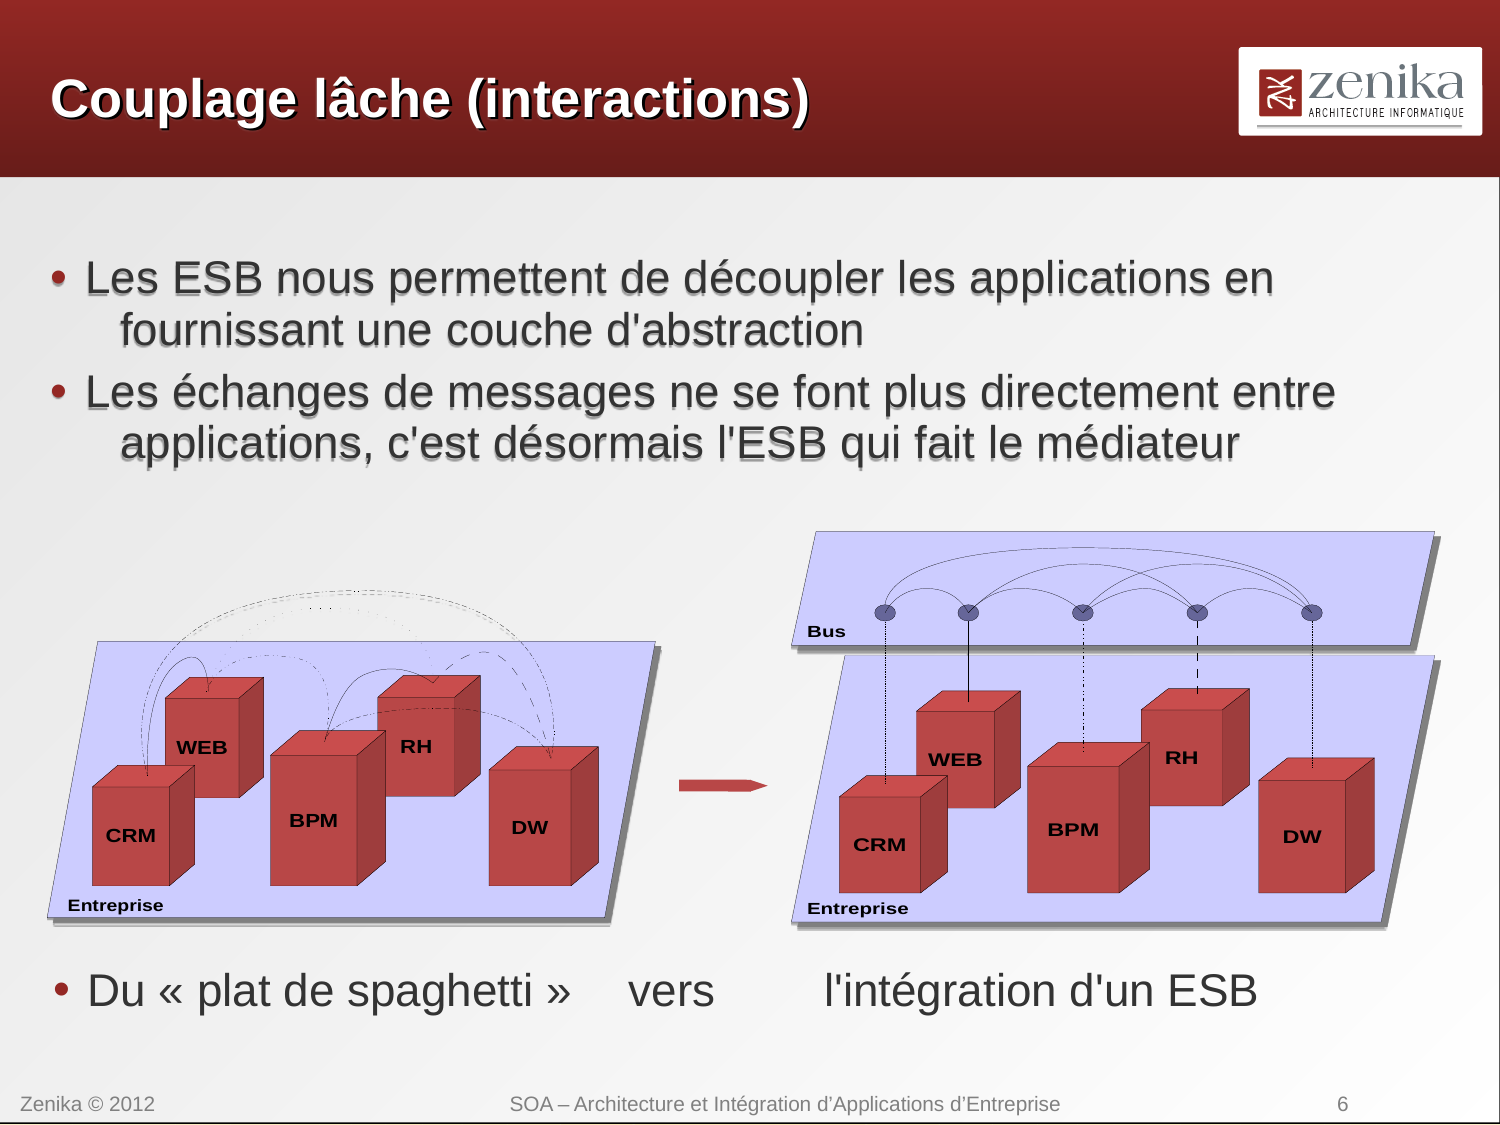

# Couplage lâche (interactions)
Les ESB nous permettent de découpler les applications en fournissant une couche d'abstraction
Les échanges de messages ne se font plus directement entre applications, c'est désormais l'ESB qui fait le médiateur
Du « plat de spaghetti » 	 vers		l'intégration d'un ESB